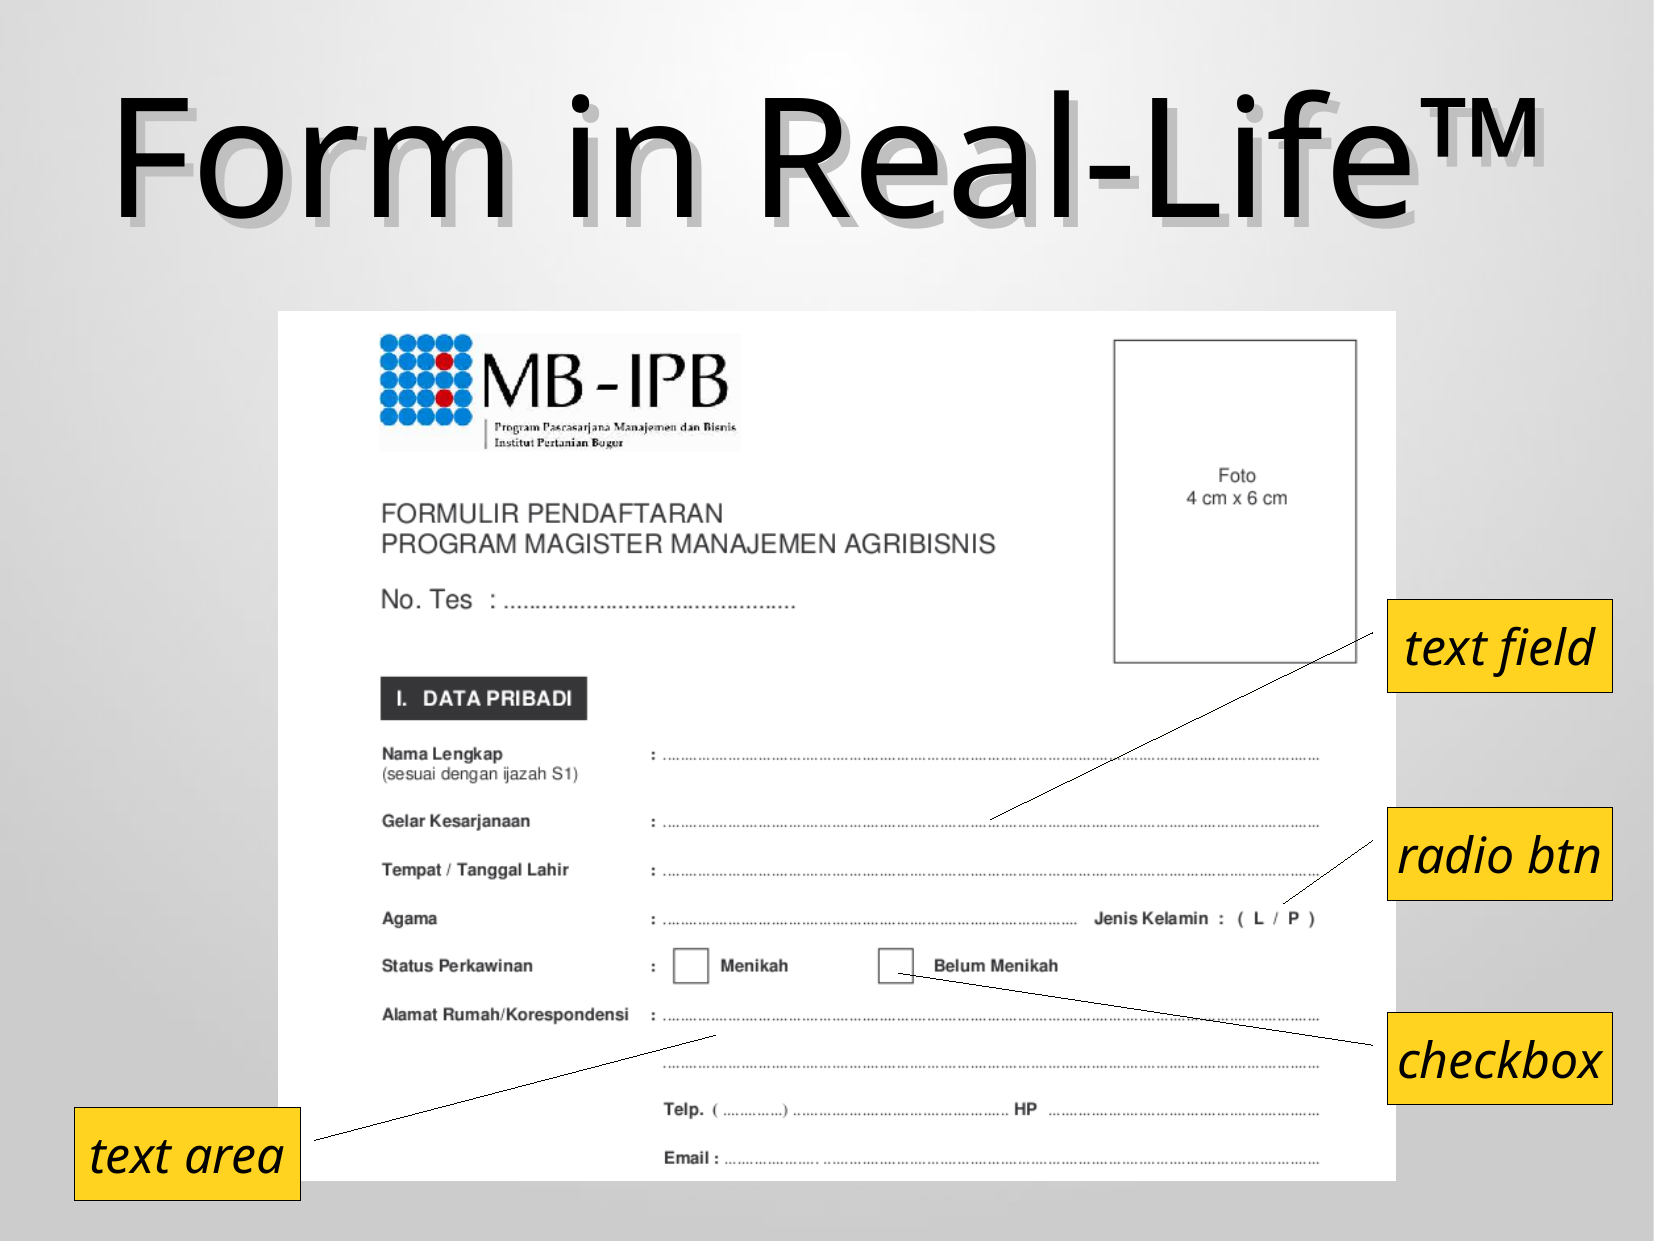

# Form in Real-Life™
text field
radio btn
checkbox
text area